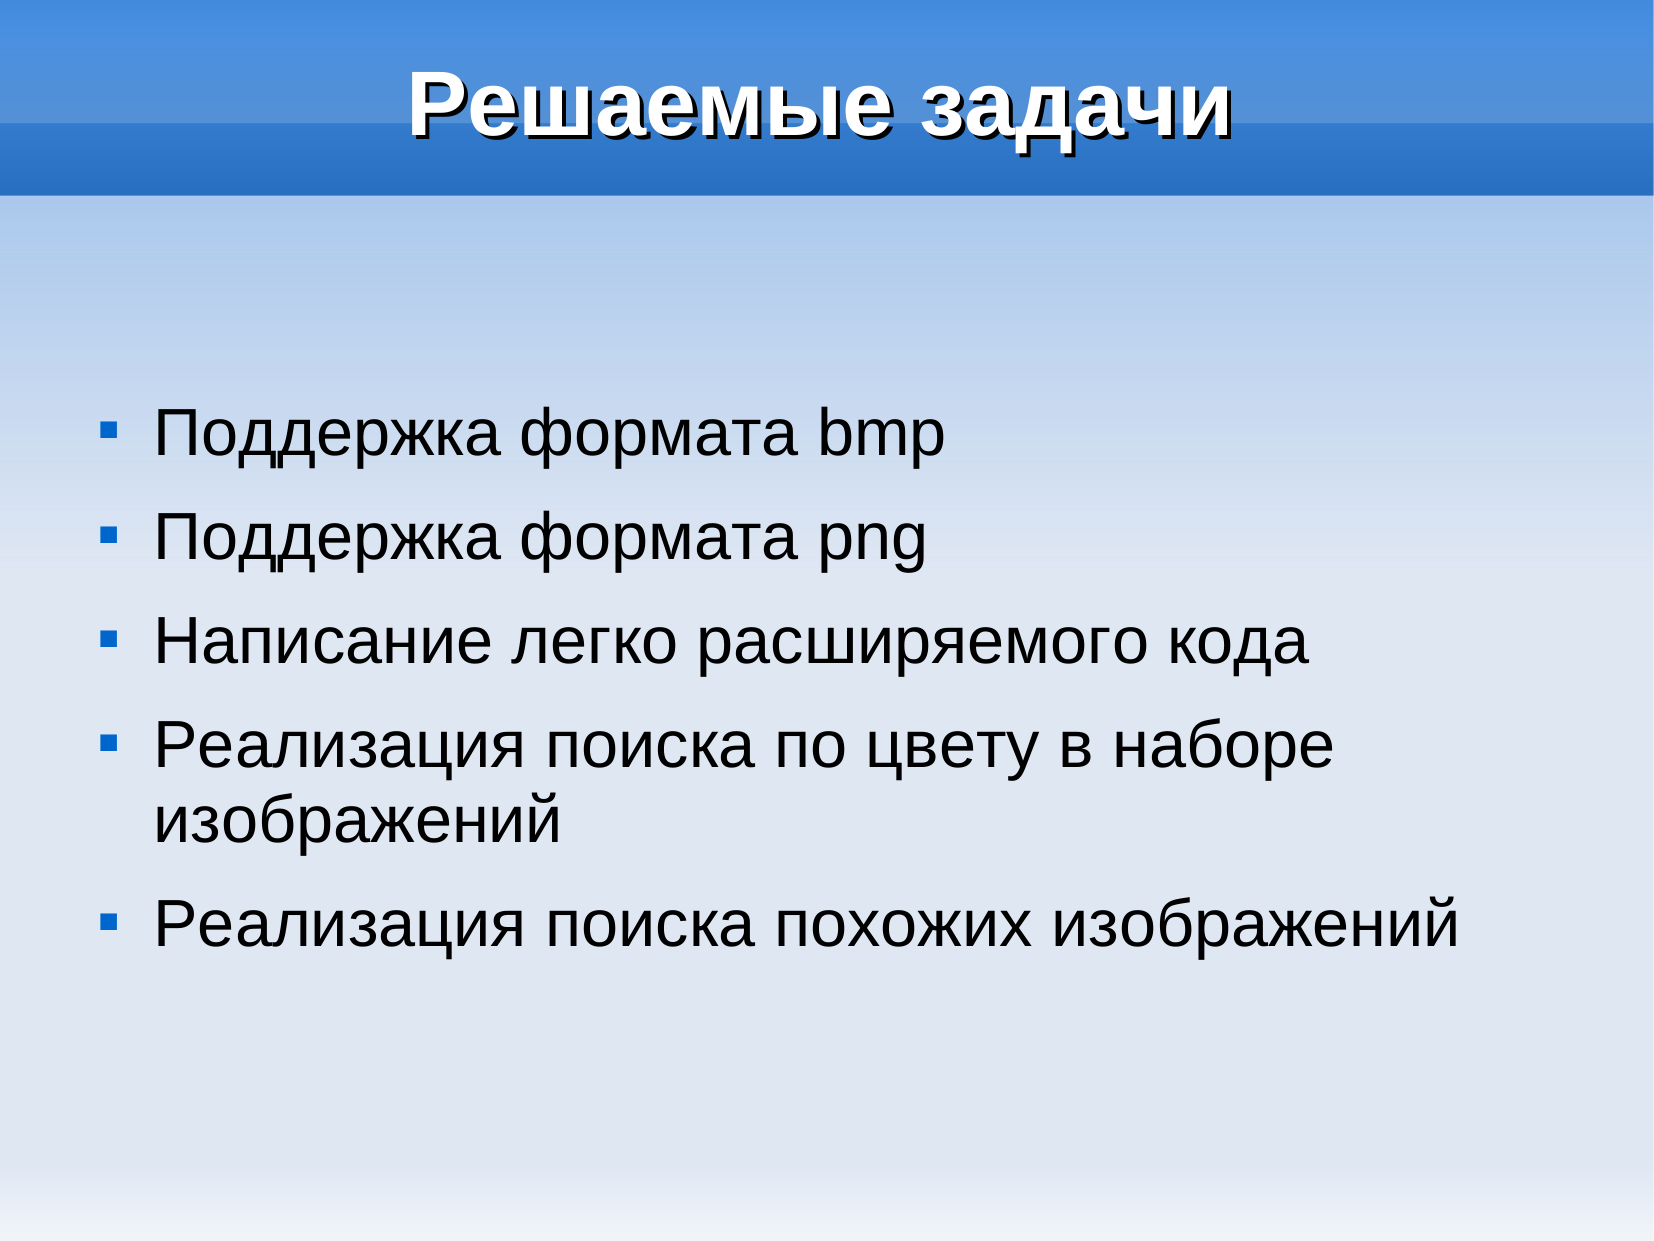

# Решаемые задачи
Поддержка формата bmp
Поддержка формата png
Написание легко расширяемого кода
Реализация поиска по цвету в наборе изображений
Реализация поиска похожих изображений